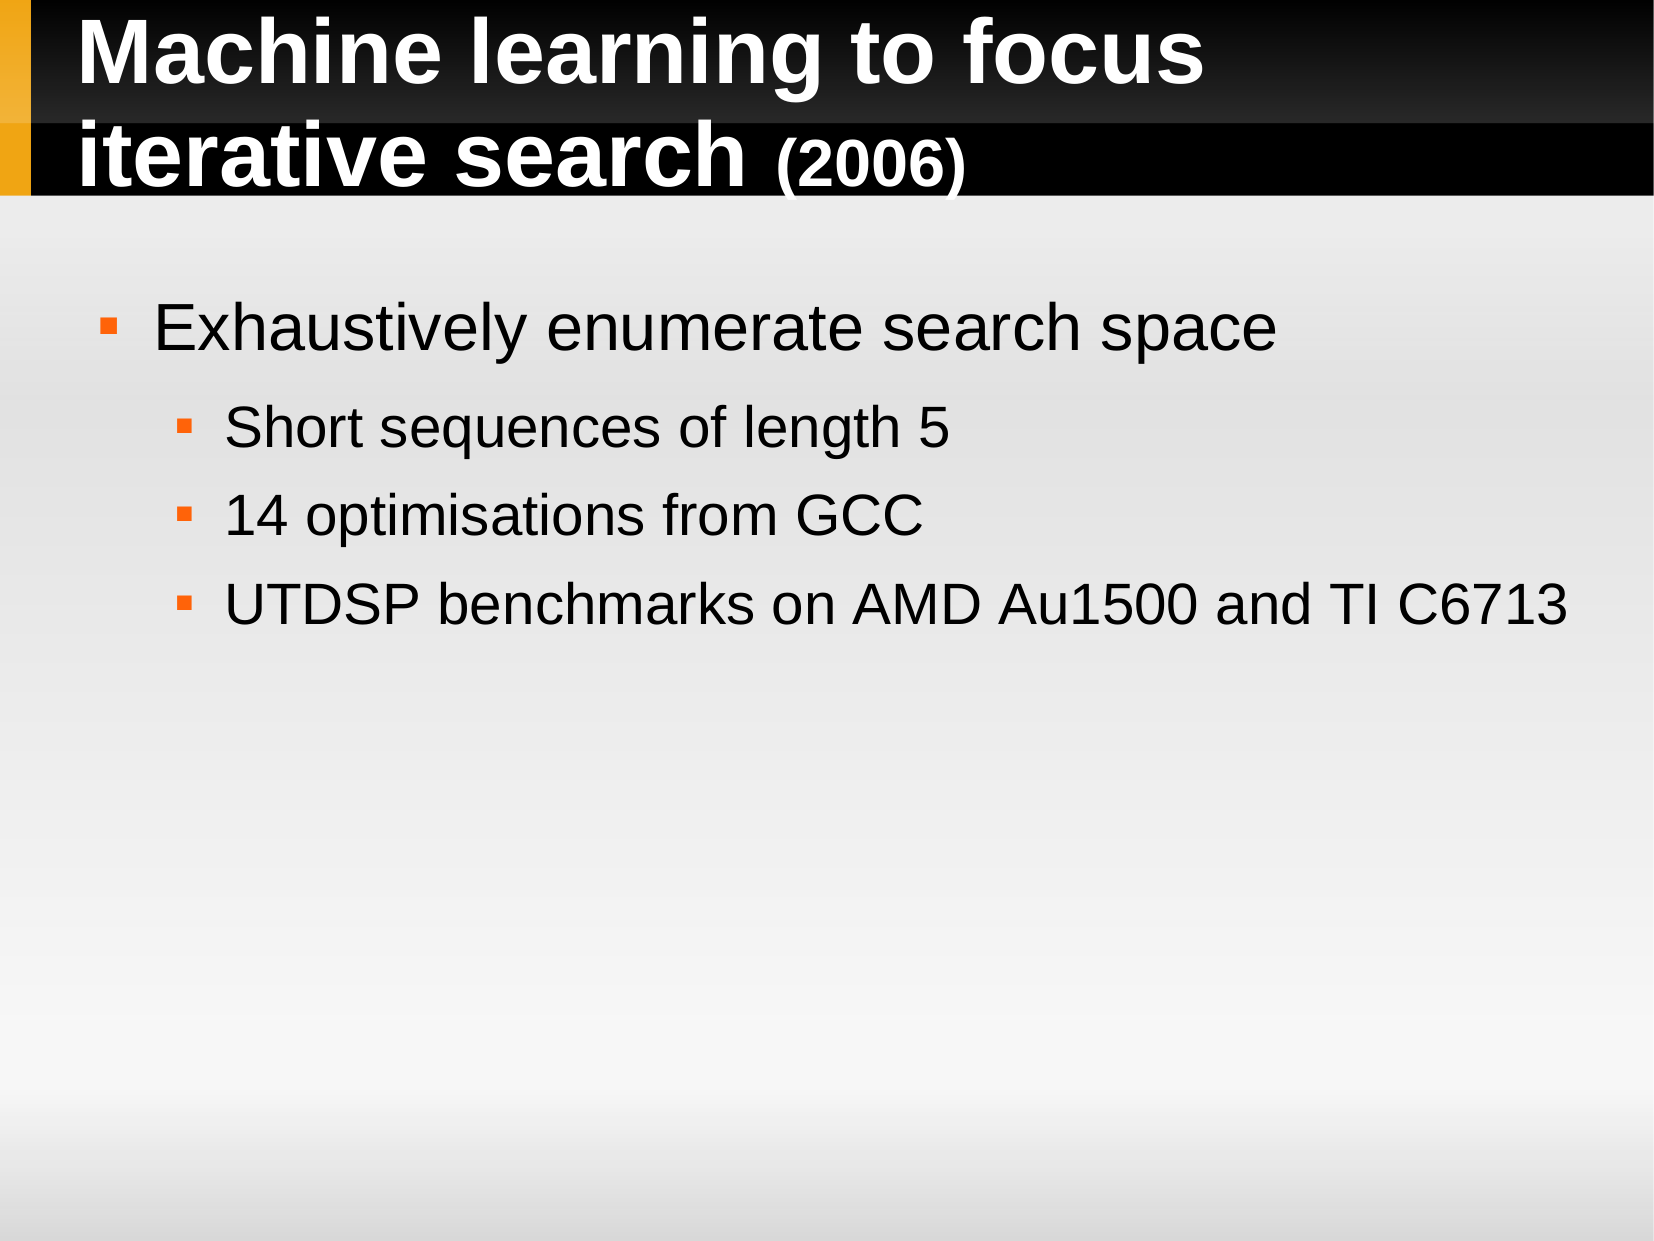

# Machine learning to focus iterative search (2006)
Exhaustively enumerate search space
Short sequences of length 5
14 optimisations from GCC
UTDSP benchmarks on AMD Au1500 and TI C6713